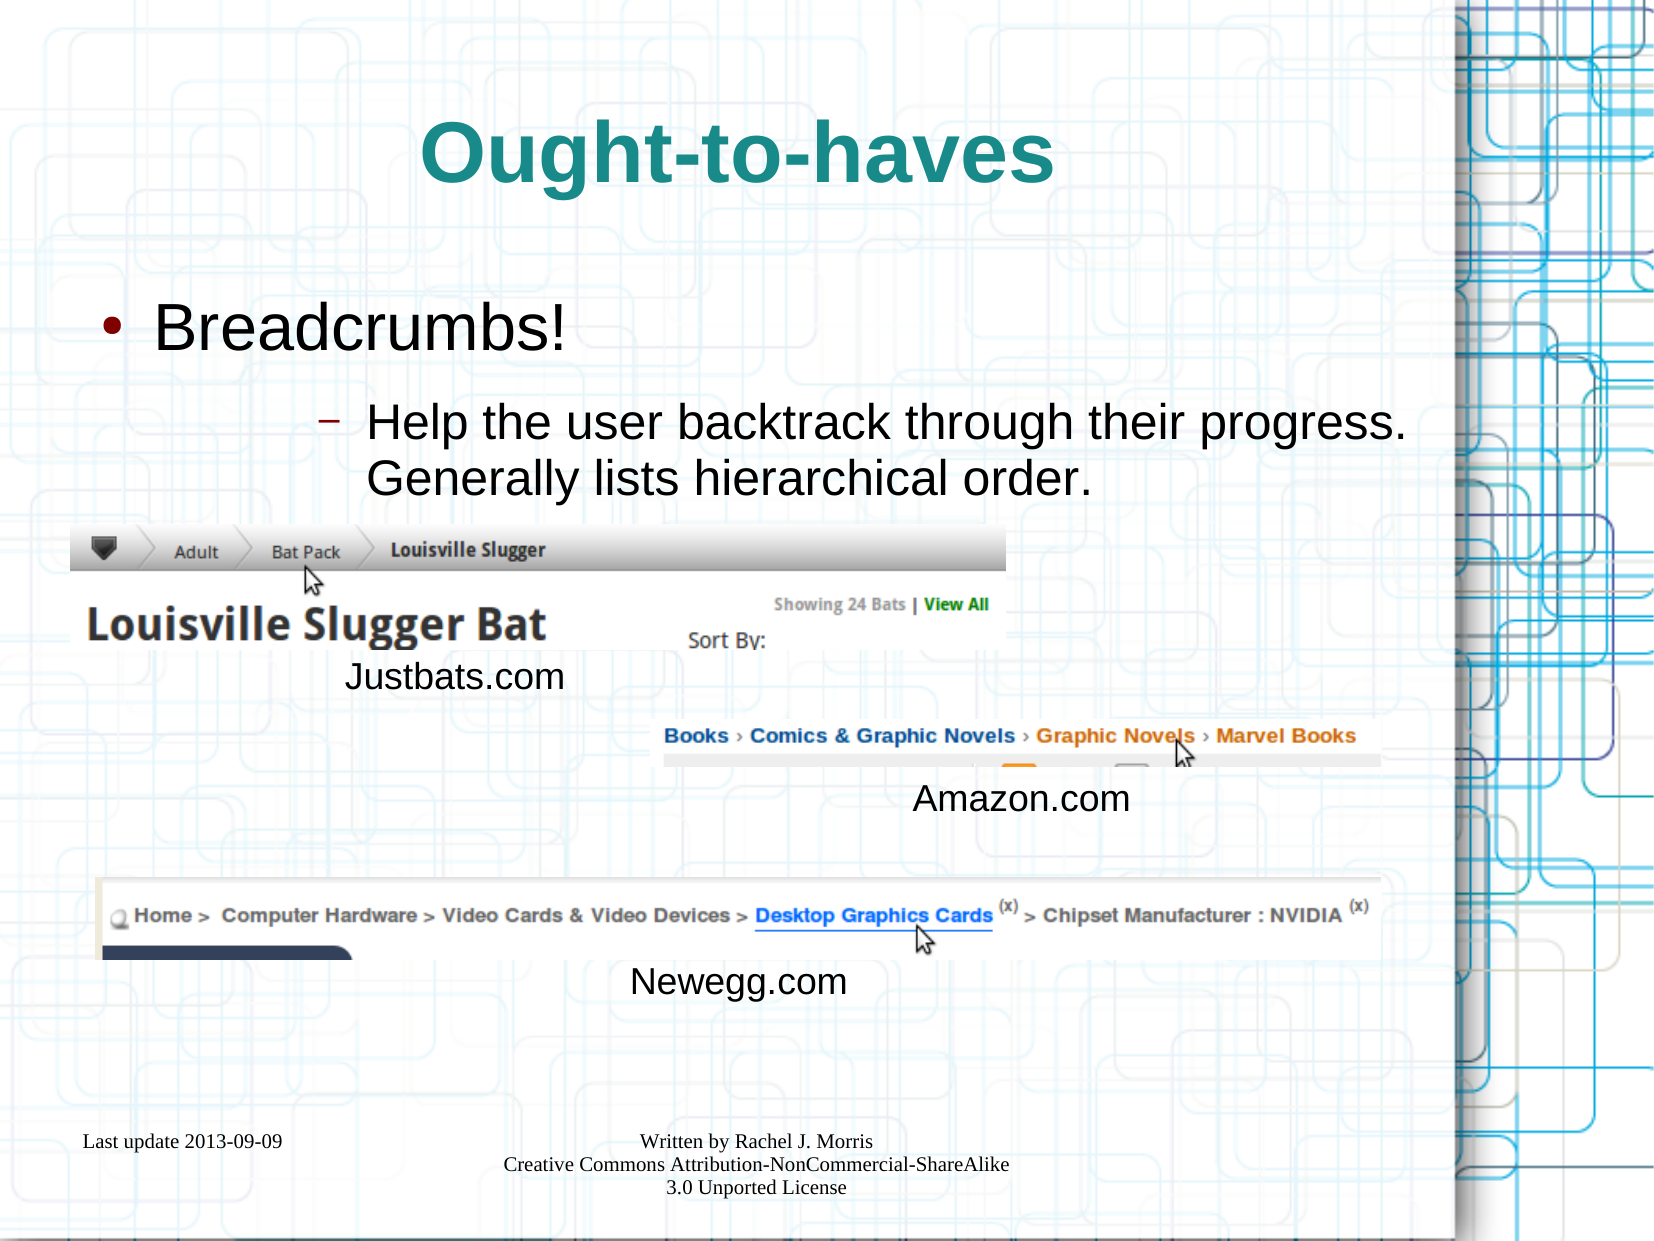

# Ought-to-haves
Breadcrumbs!
Help the user backtrack through their progress. Generally lists hierarchical order.
Justbats.com
Amazon.com
Newegg.com